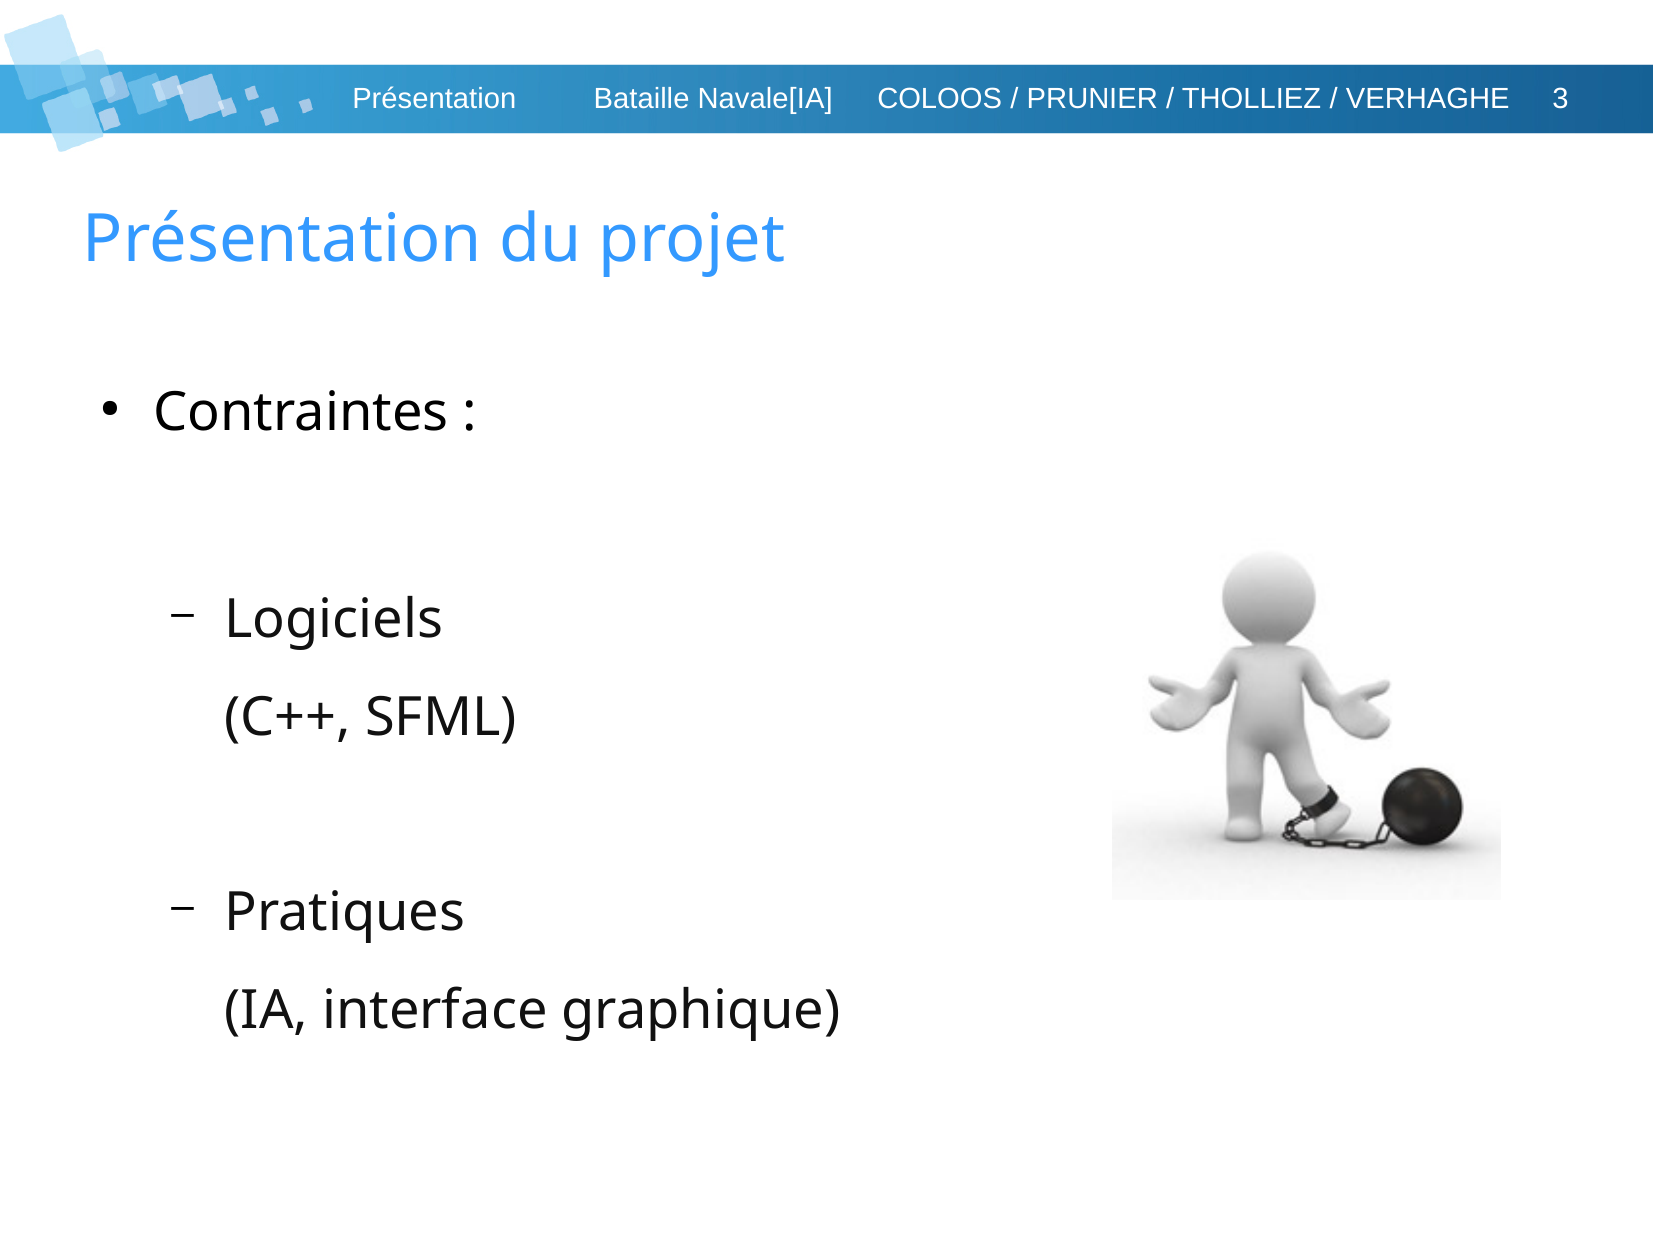

Présentation	 Bataille Navale[IA]	COLOOS / PRUNIER / THOLLIEZ / VERHAGHE 	3
# Présentation du projet
Contraintes :
Logiciels
(C++, SFML)
Pratiques
(IA, interface graphique)